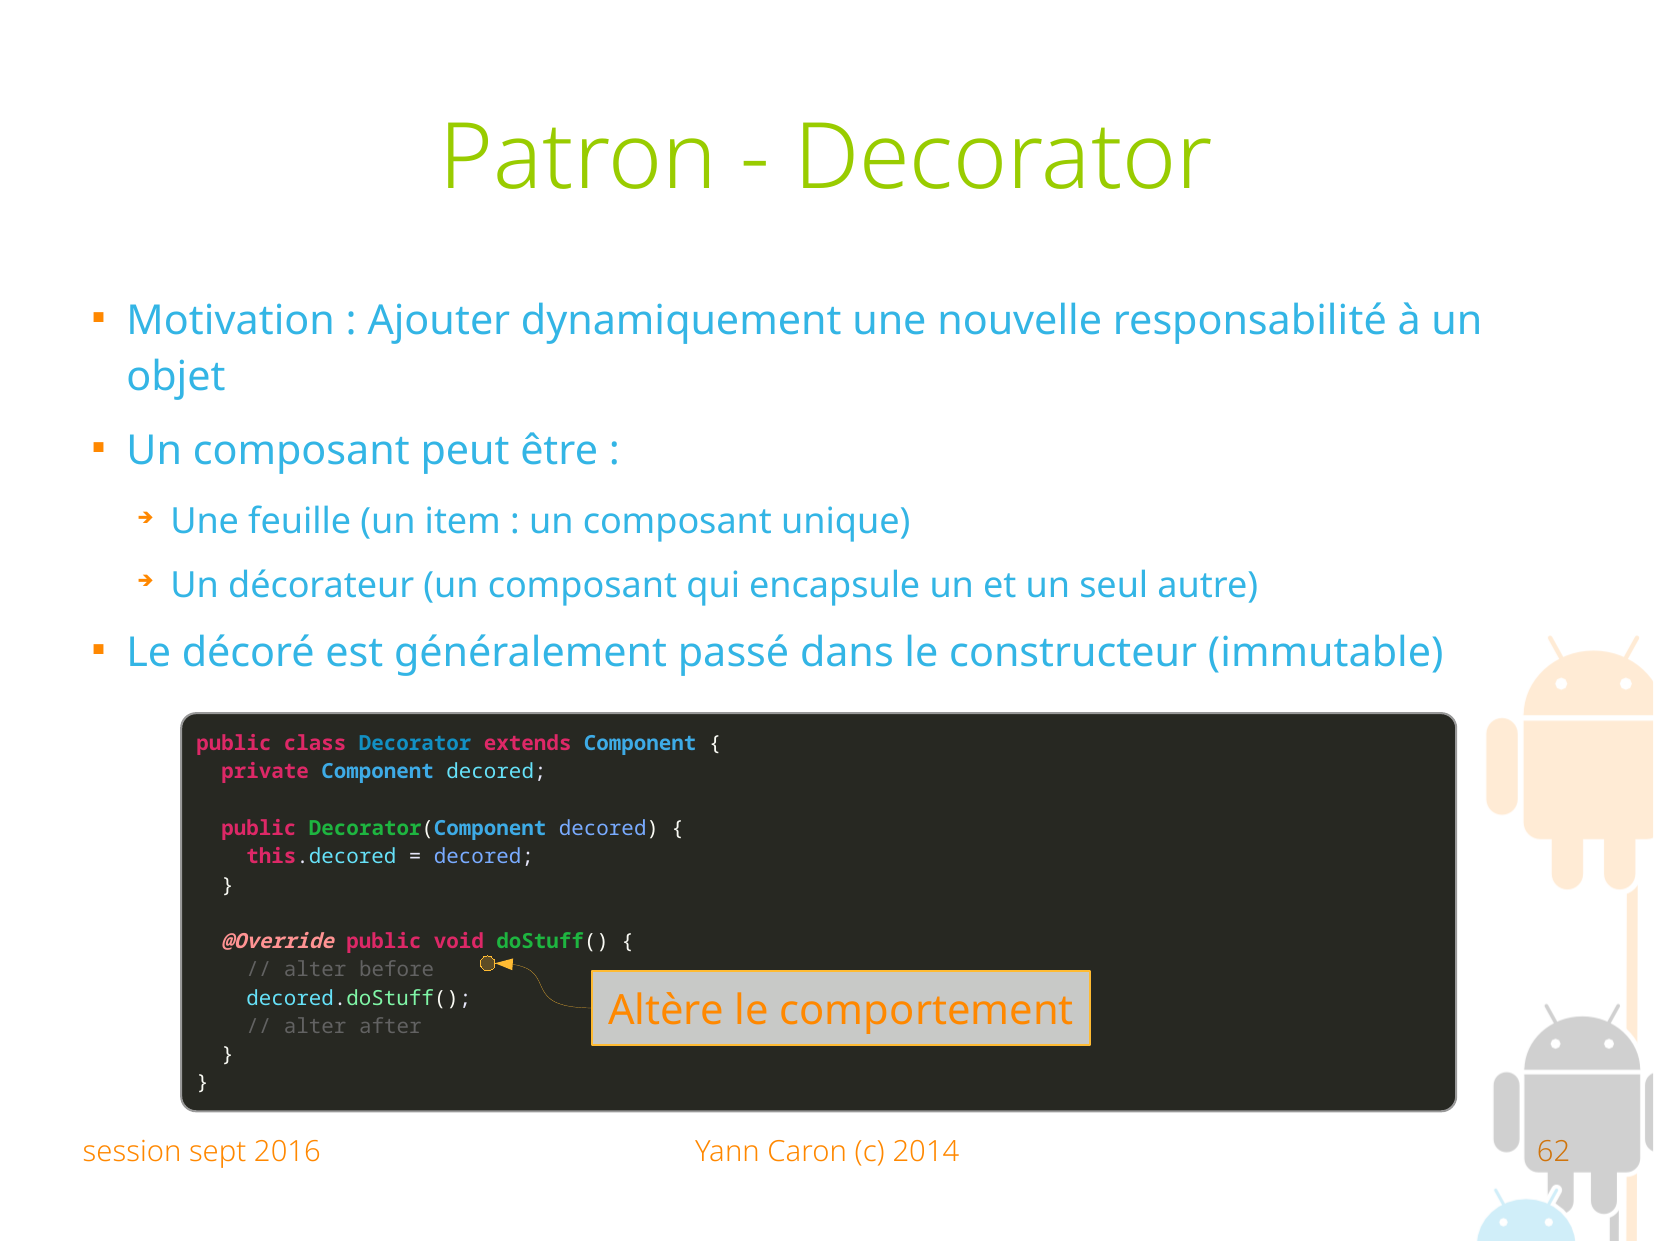

# Patron - Decorator
Motivation : Ajouter dynamiquement une nouvelle responsabilité à un objet
Un composant peut être :
Une feuille (un item : un composant unique)
Un décorateur (un composant qui encapsule un et un seul autre)
Le décoré est généralement passé dans le constructeur (immutable)
public class Decorator extends Component {
 private Component decored;
 public Decorator(Component decored) {
 this.decored = decored;
 }
 @Override public void doStuff() {
 // alter before
 decored.doStuff();
 // alter after
 }
}
Altère le comportement
session sept 2016
Yann Caron (c) 2014
62